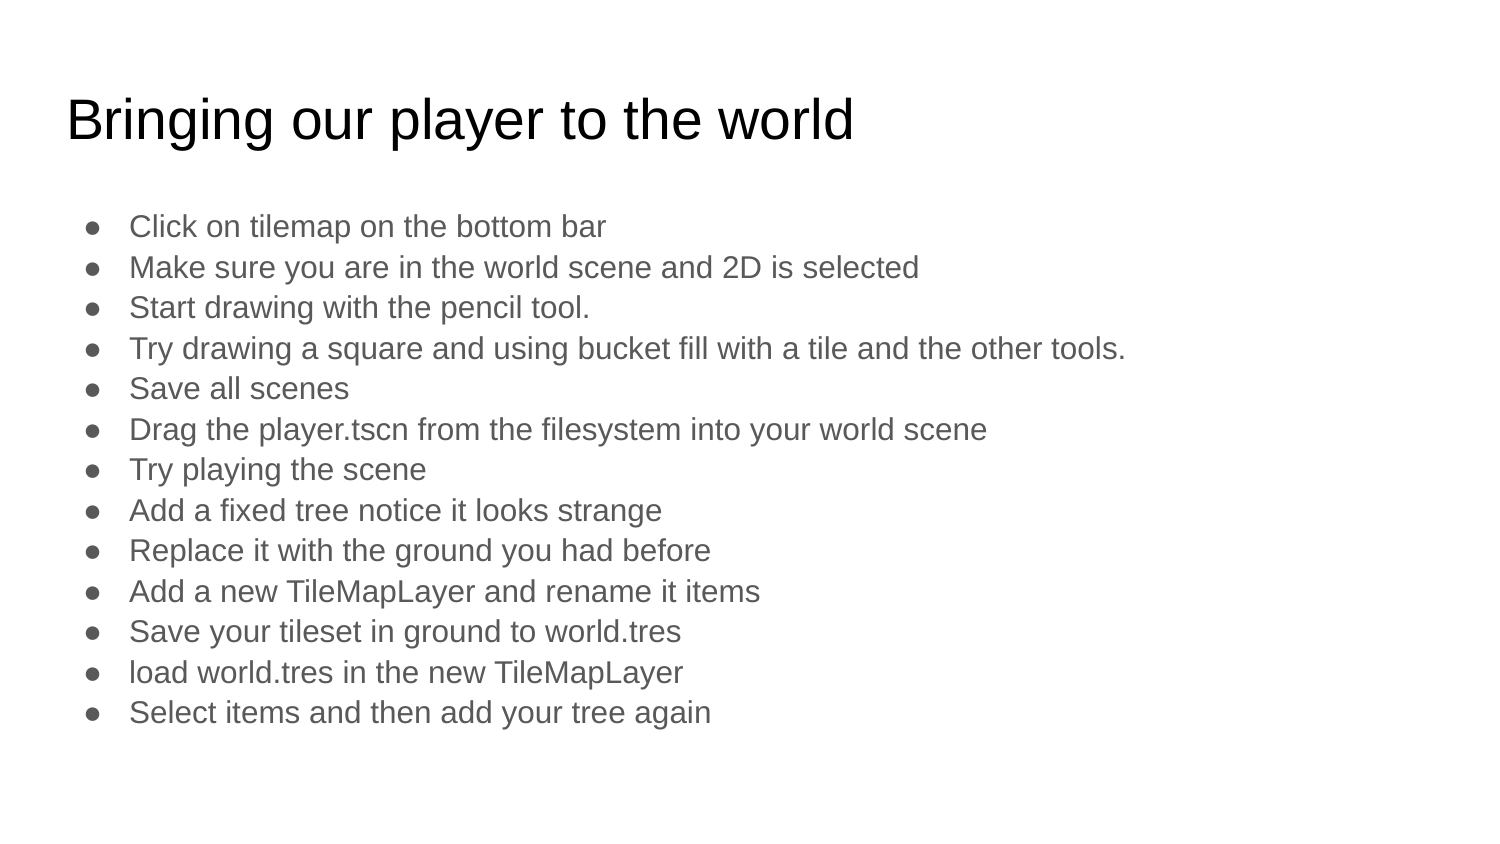

# Bringing our player to the world
Click on tilemap on the bottom bar
Make sure you are in the world scene and 2D is selected
Start drawing with the pencil tool.
Try drawing a square and using bucket fill with a tile and the other tools.
Save all scenes
Drag the player.tscn from the filesystem into your world scene
Try playing the scene
Add a fixed tree notice it looks strange
Replace it with the ground you had before
Add a new TileMapLayer and rename it items
Save your tileset in ground to world.tres
load world.tres in the new TileMapLayer
Select items and then add your tree again